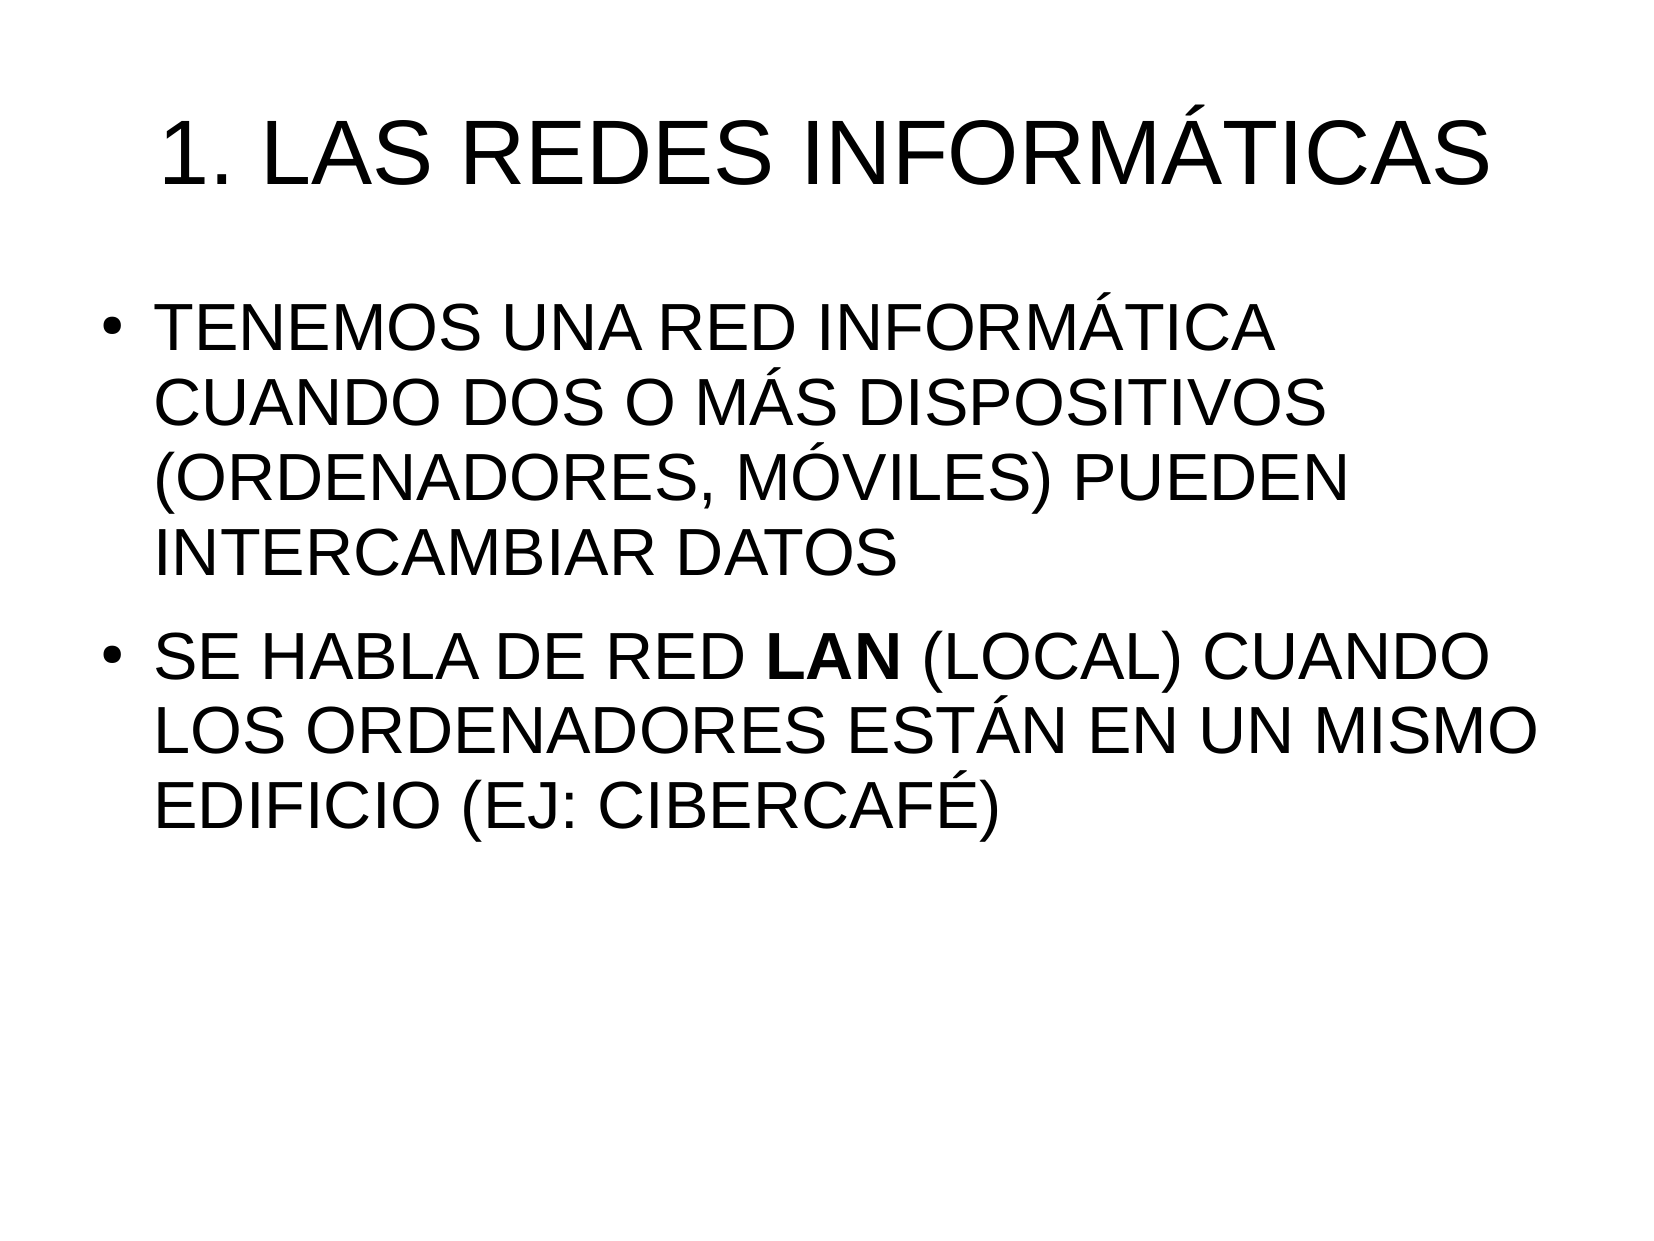

# 1. LAS REDES INFORMÁTICAS
TENEMOS UNA RED INFORMÁTICA CUANDO DOS O MÁS DISPOSITIVOS (ORDENADORES, MÓVILES) PUEDEN INTERCAMBIAR DATOS
SE HABLA DE RED LAN (LOCAL) CUANDO LOS ORDENADORES ESTÁN EN UN MISMO EDIFICIO (EJ: CIBERCAFÉ)